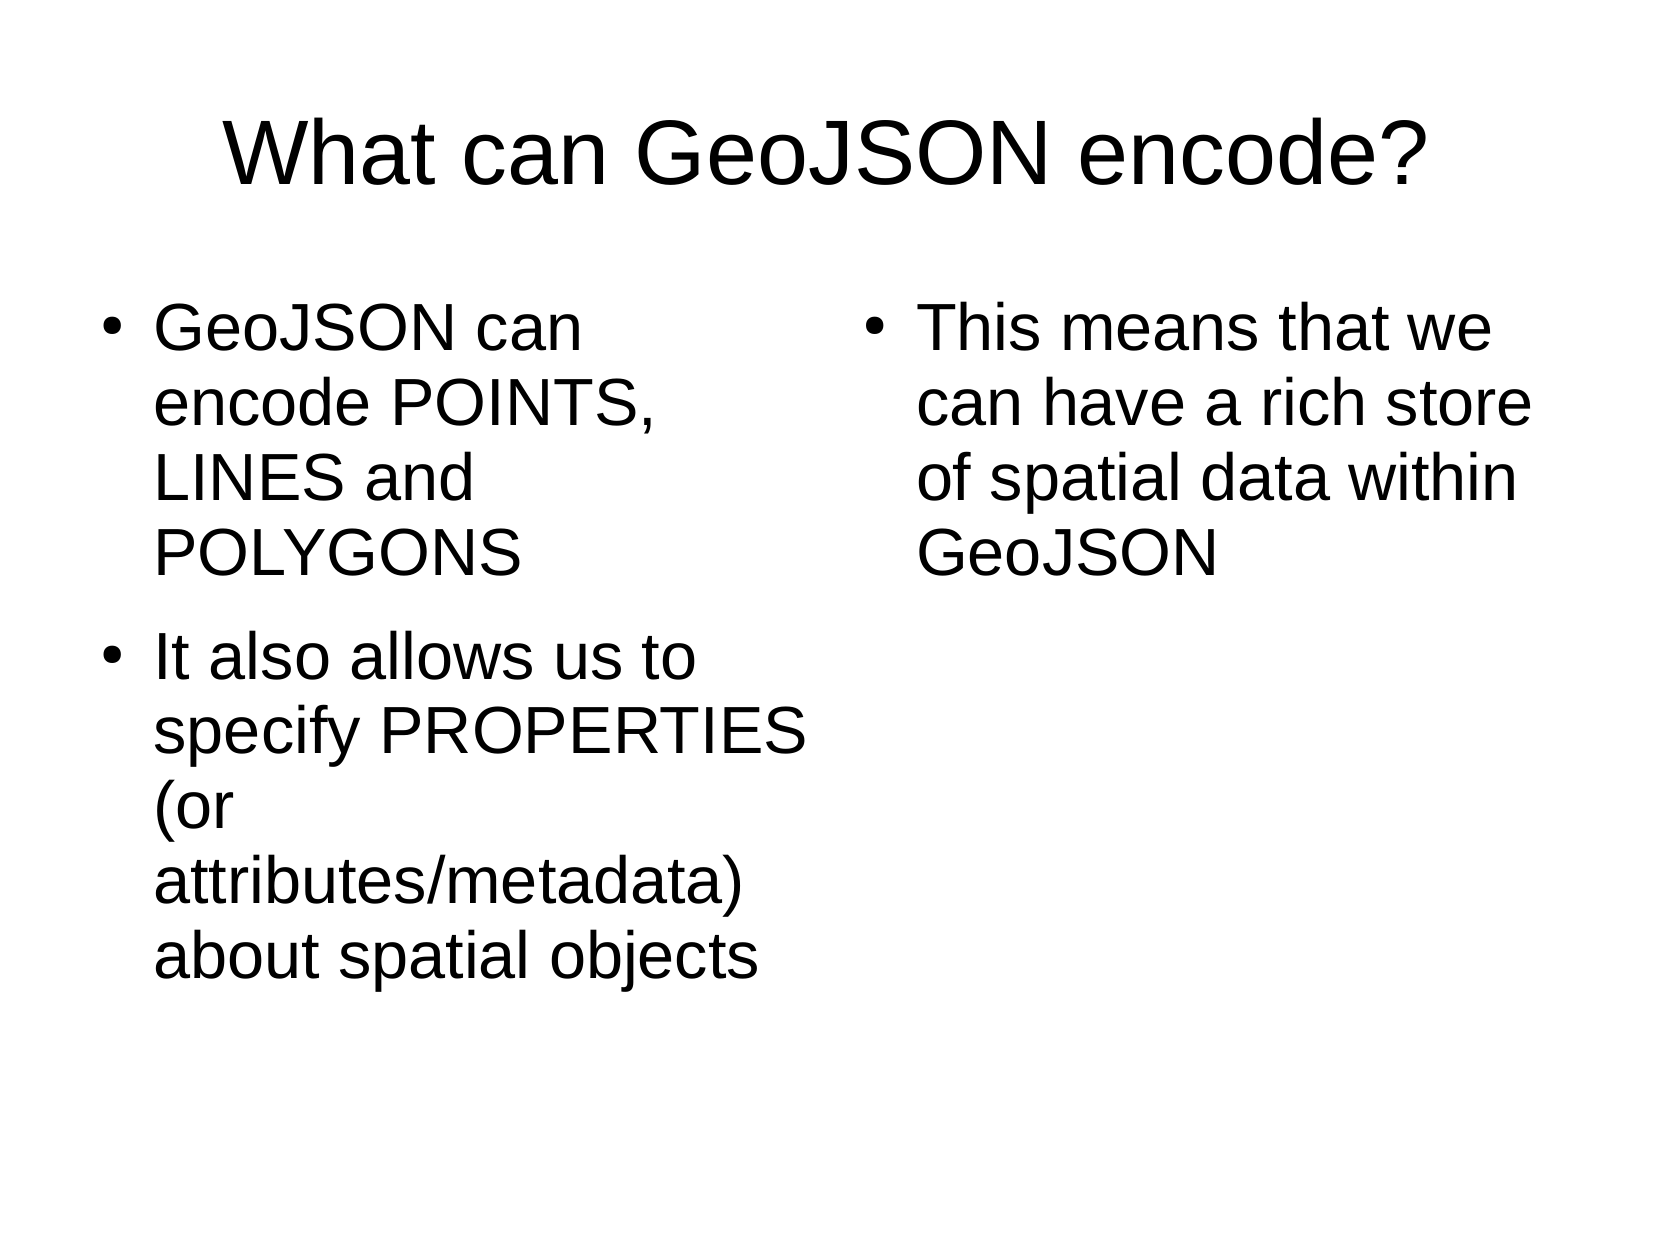

# What can GeoJSON encode?
GeoJSON can encode POINTS, LINES and POLYGONS
It also allows us to specify PROPERTIES (or attributes/metadata) about spatial objects
This means that we can have a rich store of spatial data within GeoJSON